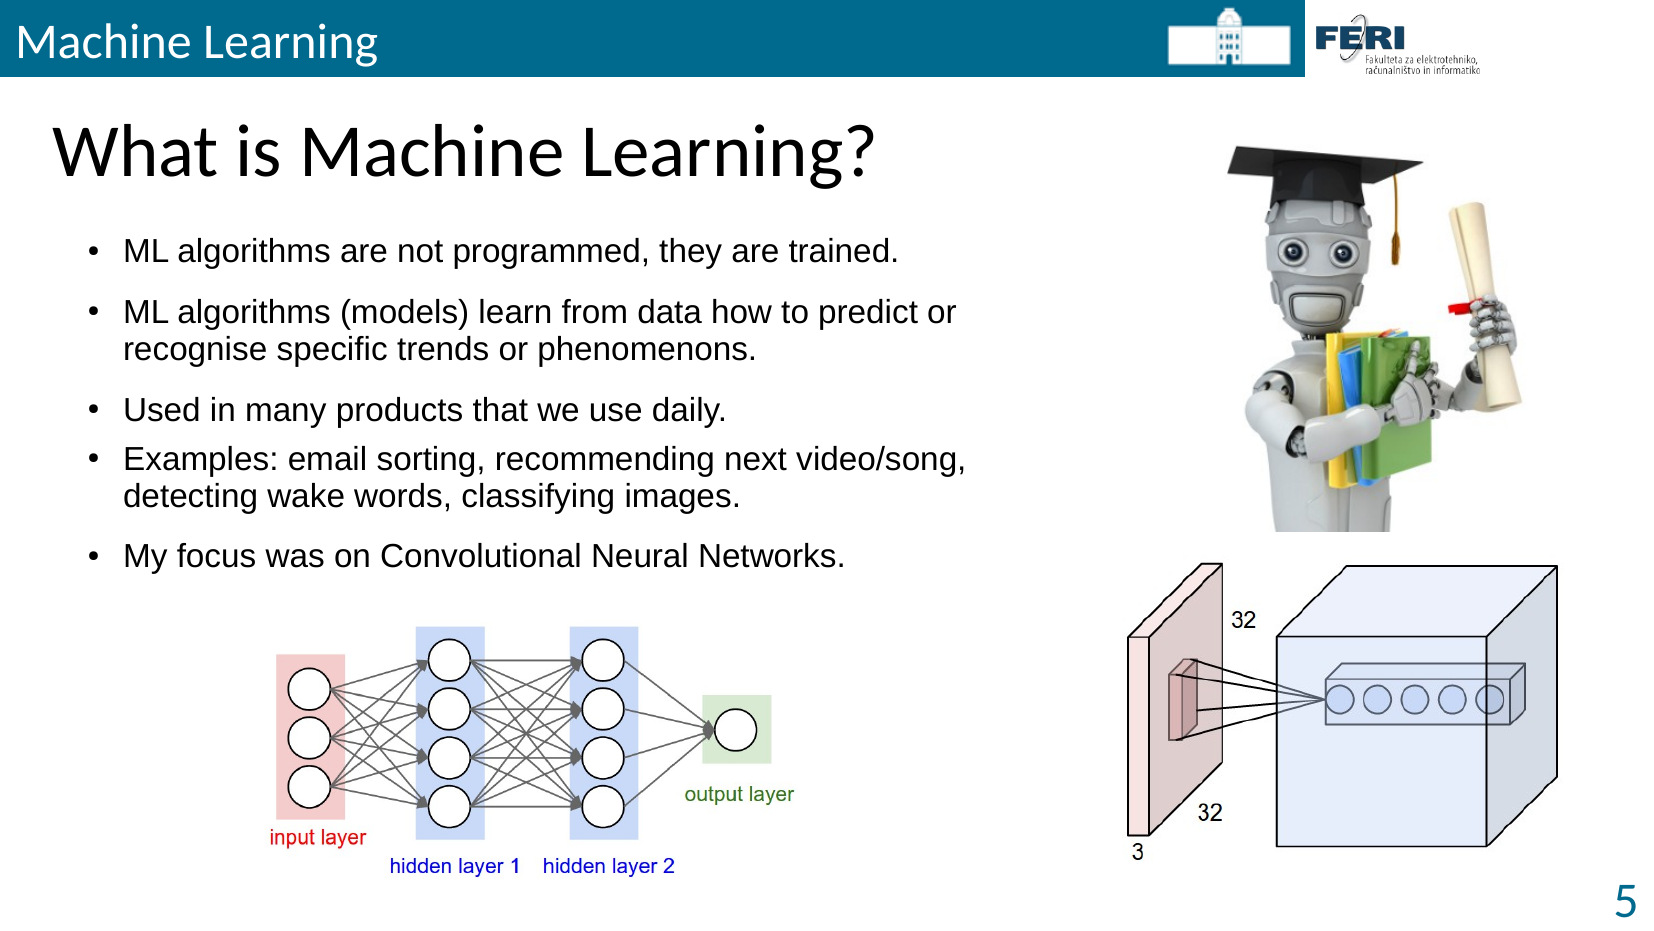

Machine Learning
# What is Machine Learning?
ML algorithms are not programmed, they are trained.
ML algorithms (models) learn from data how to predict or recognise specific trends or phenomenons.
Used in many products that we use daily.
Examples: email sorting, recommending next video/song, detecting wake words, classifying images.
My focus was on Convolutional Neural Networks.